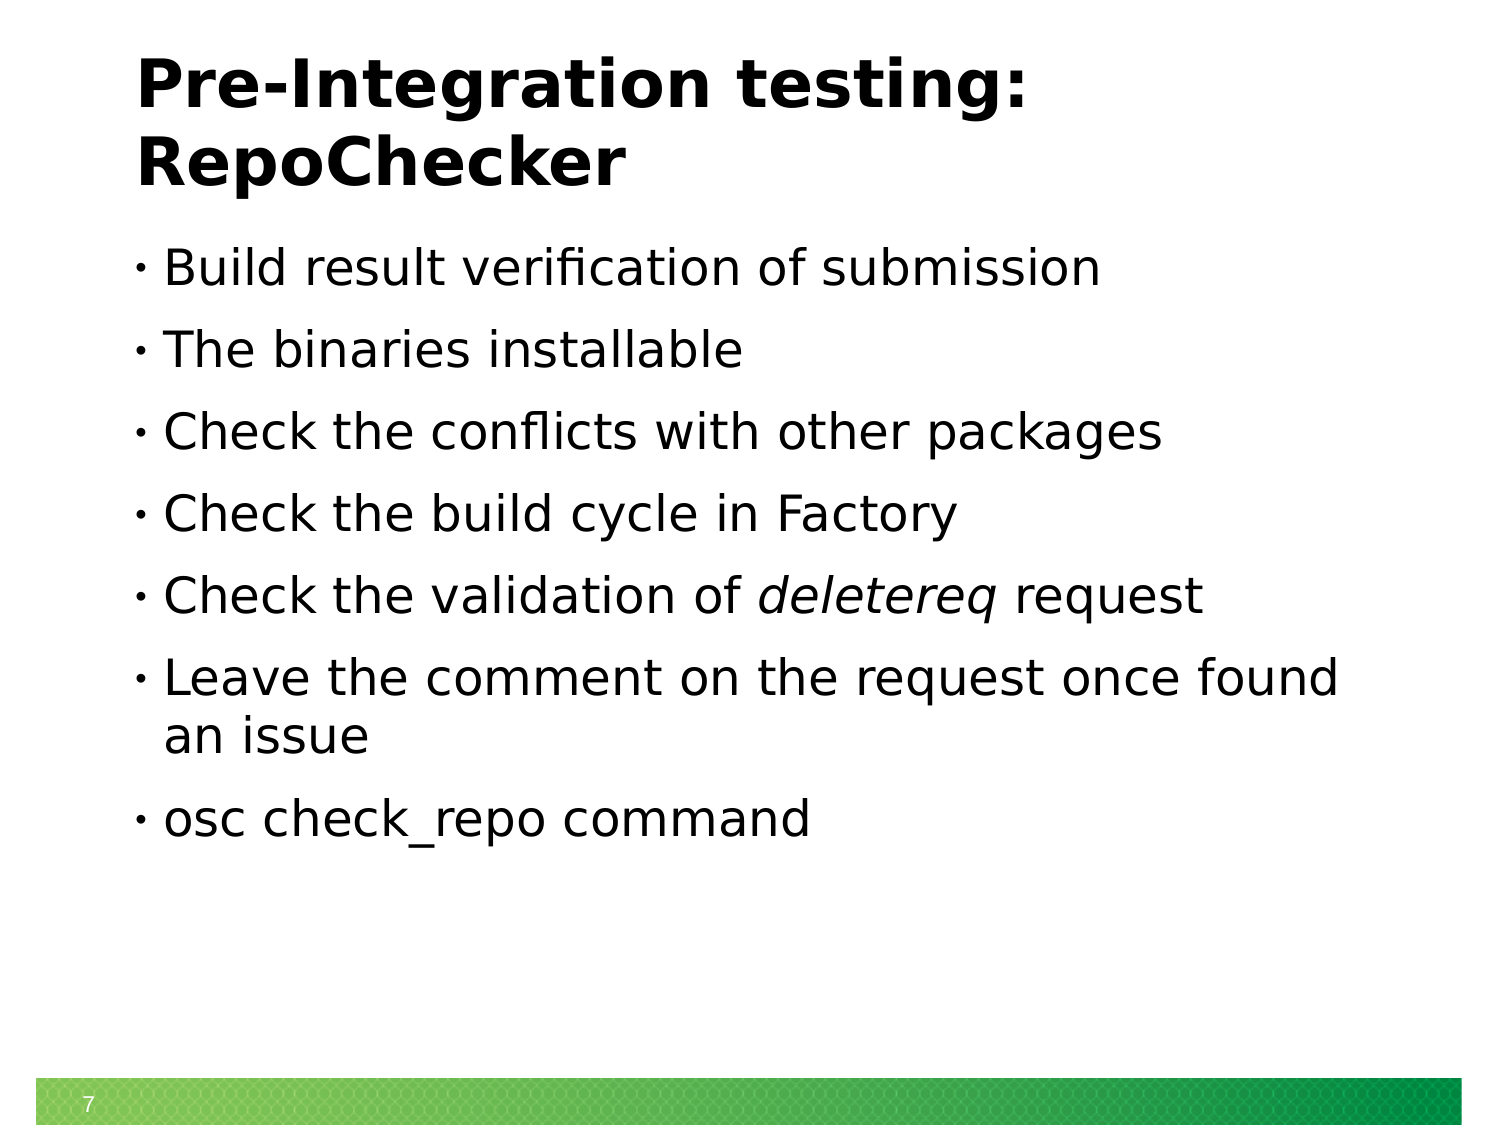

# Pre-Integration testing: RepoChecker
Build result verification of submission
The binaries installable
Check the conflicts with other packages
Check the build cycle in Factory
Check the validation of deletereq request
Leave the comment on the request once found an issue
osc check_repo command